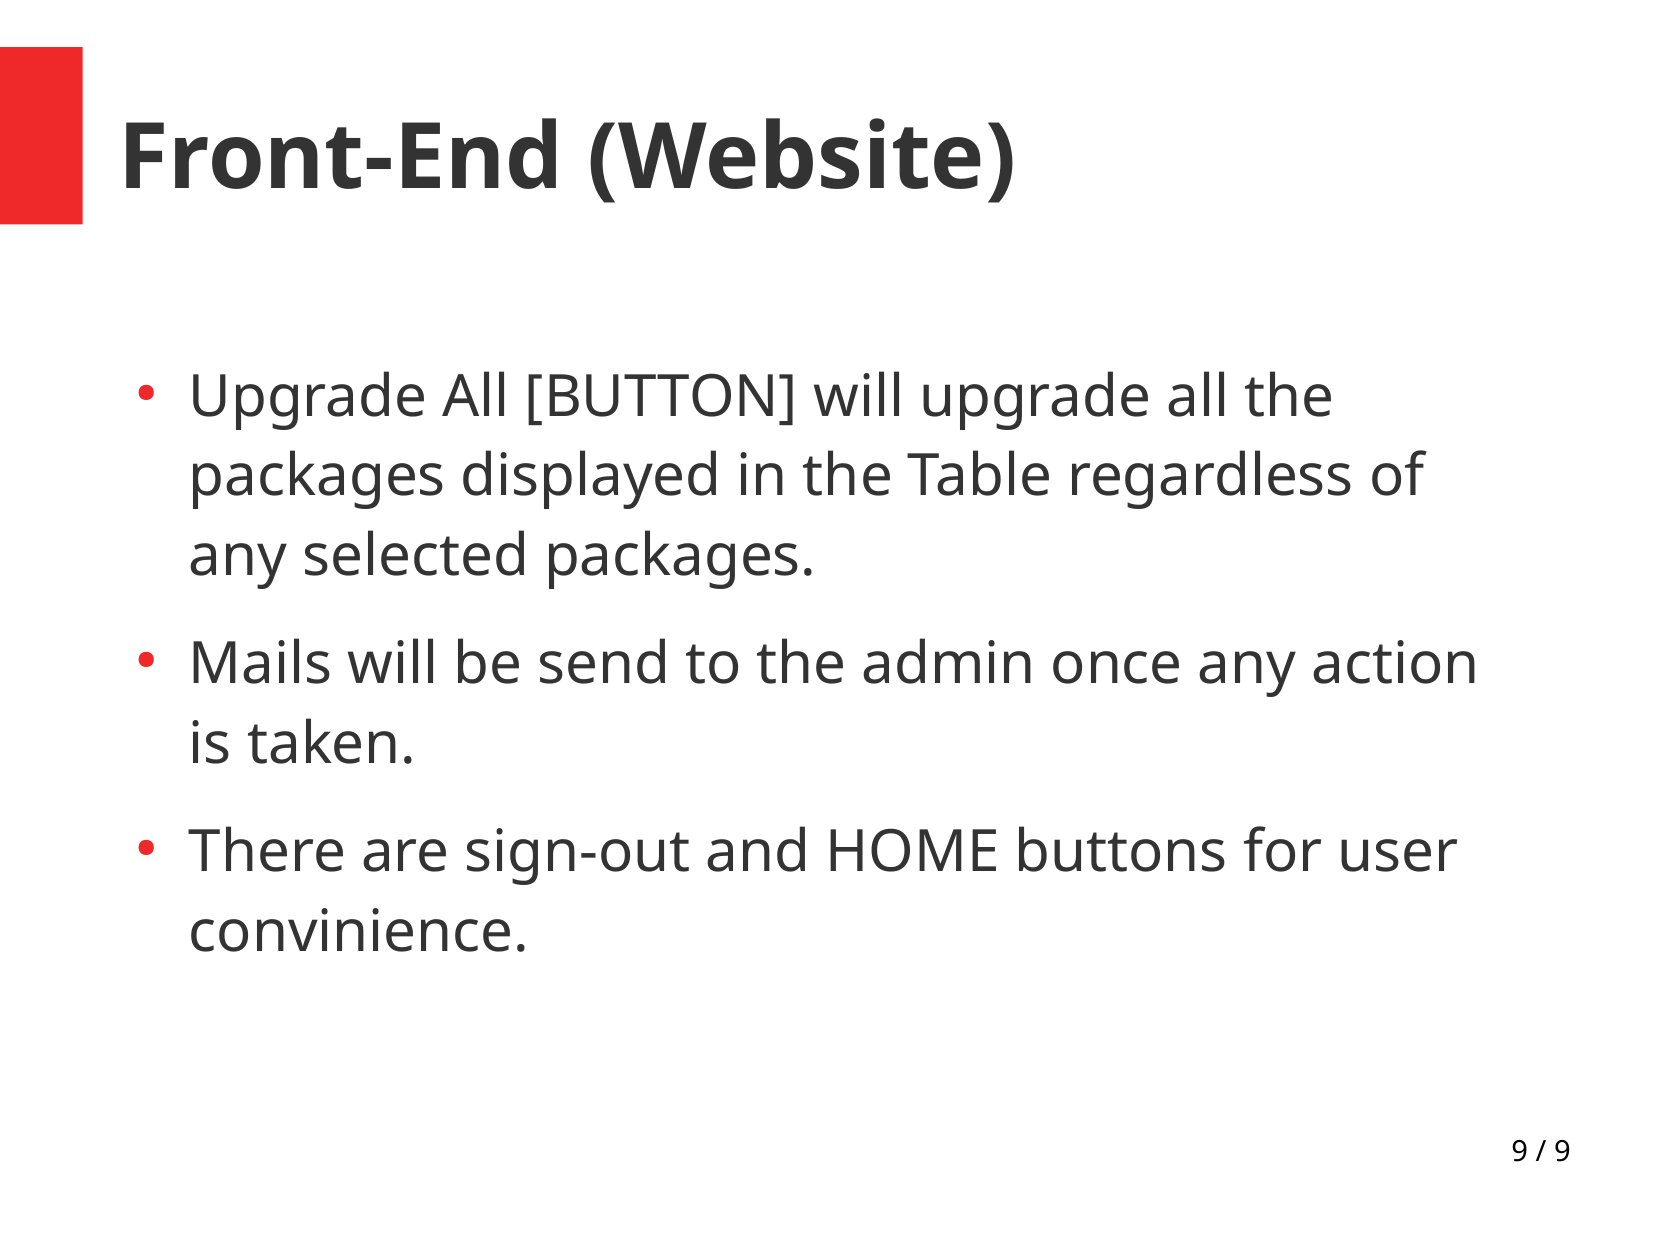

# Front-End (Website)
Upgrade All [BUTTON] will upgrade all the packages displayed in the Table regardless of any selected packages.
Mails will be send to the admin once any action is taken.
There are sign-out and HOME buttons for user convinience.
9